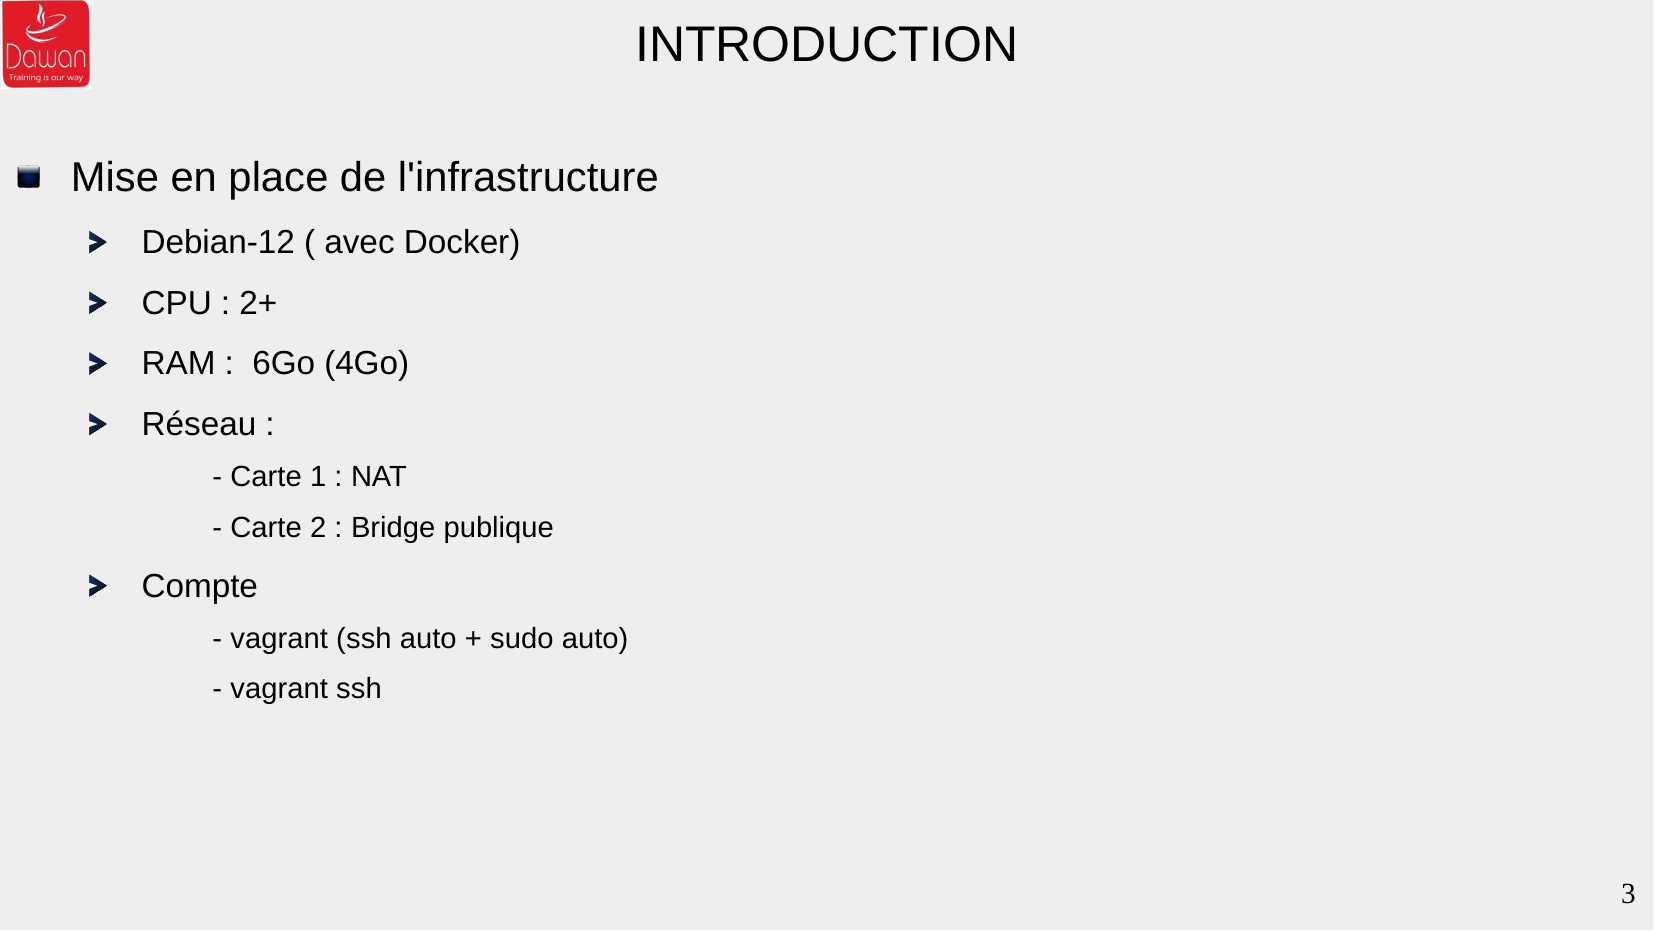

# INTRODUCTION
Mise en place de l'infrastructure
Debian-12 ( avec Docker)
CPU : 2+
RAM : 6Go (4Go)
Réseau :
- Carte 1 : NAT
- Carte 2 : Bridge publique
Compte
- vagrant (ssh auto + sudo auto)
- vagrant ssh
3